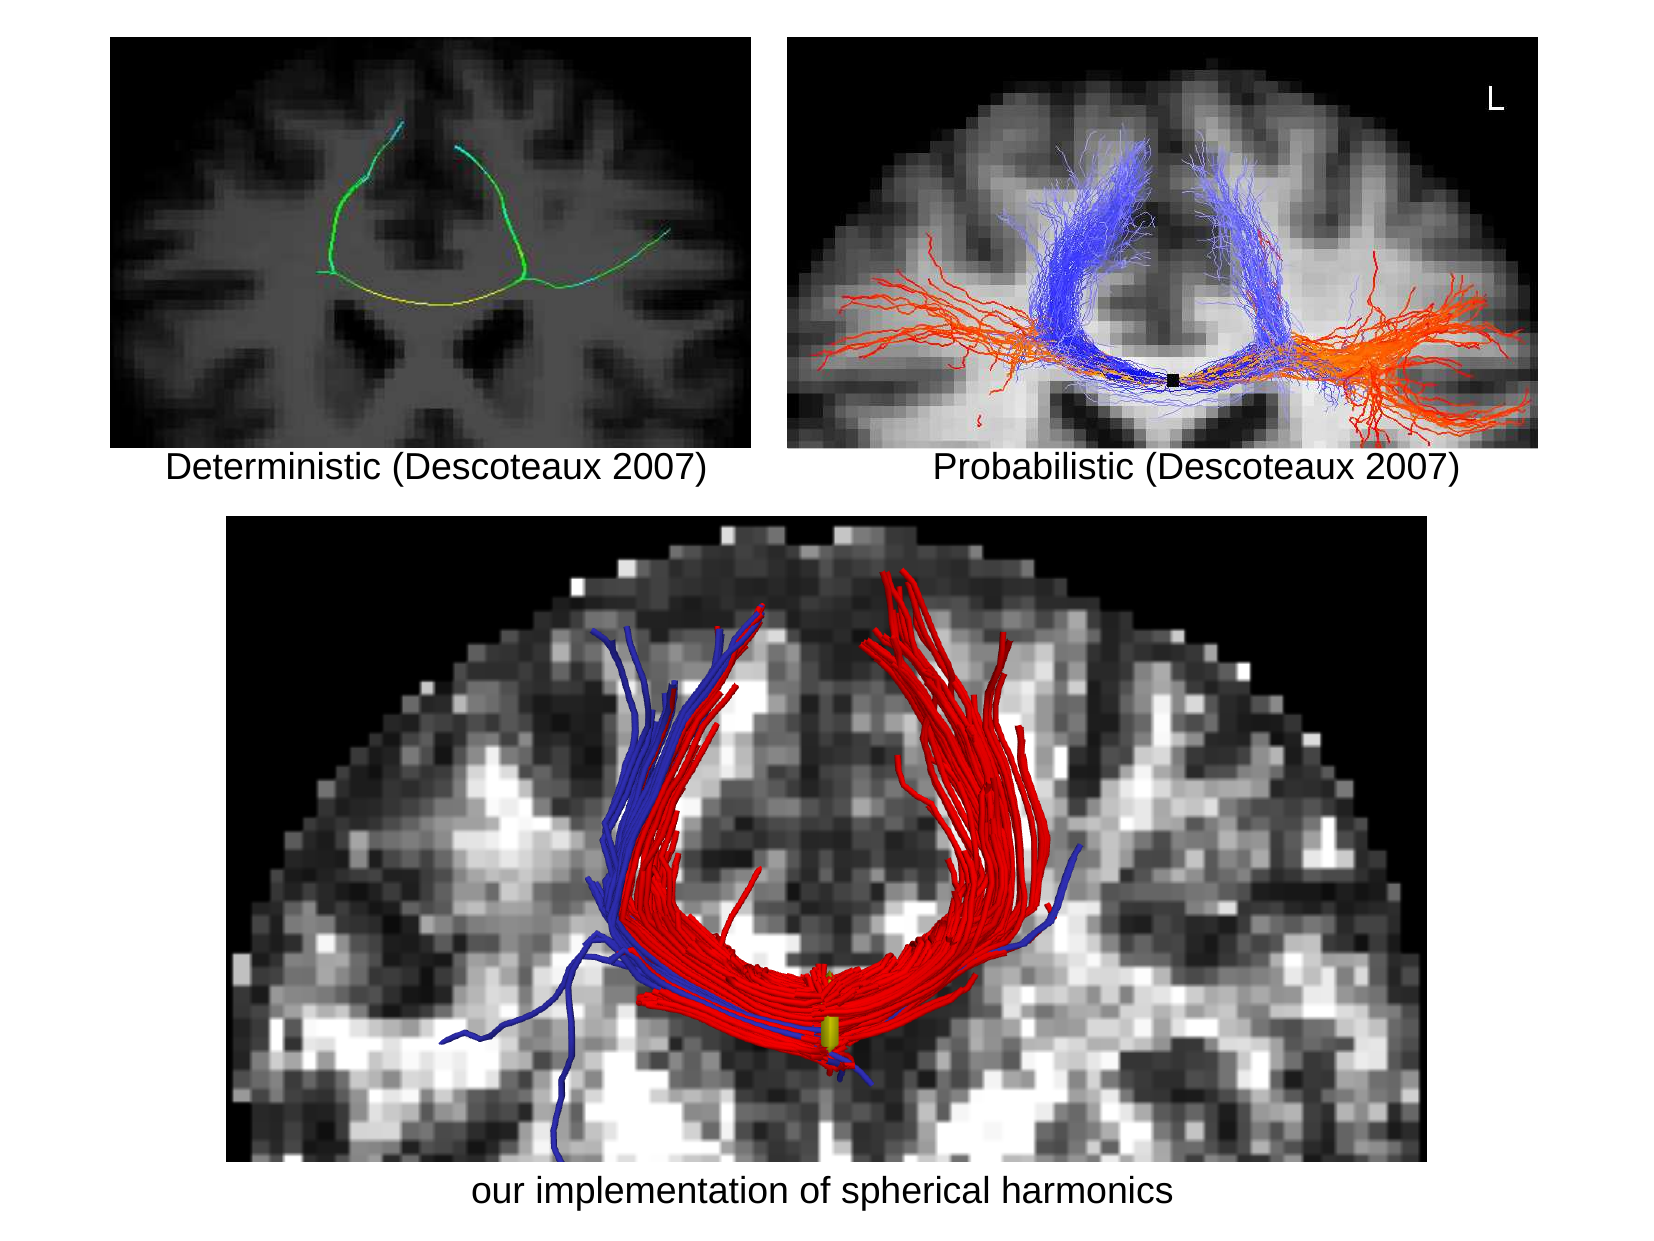

Deterministic (Descoteaux 2007)
Probabilistic (Descoteaux 2007)
our implementation of spherical harmonics